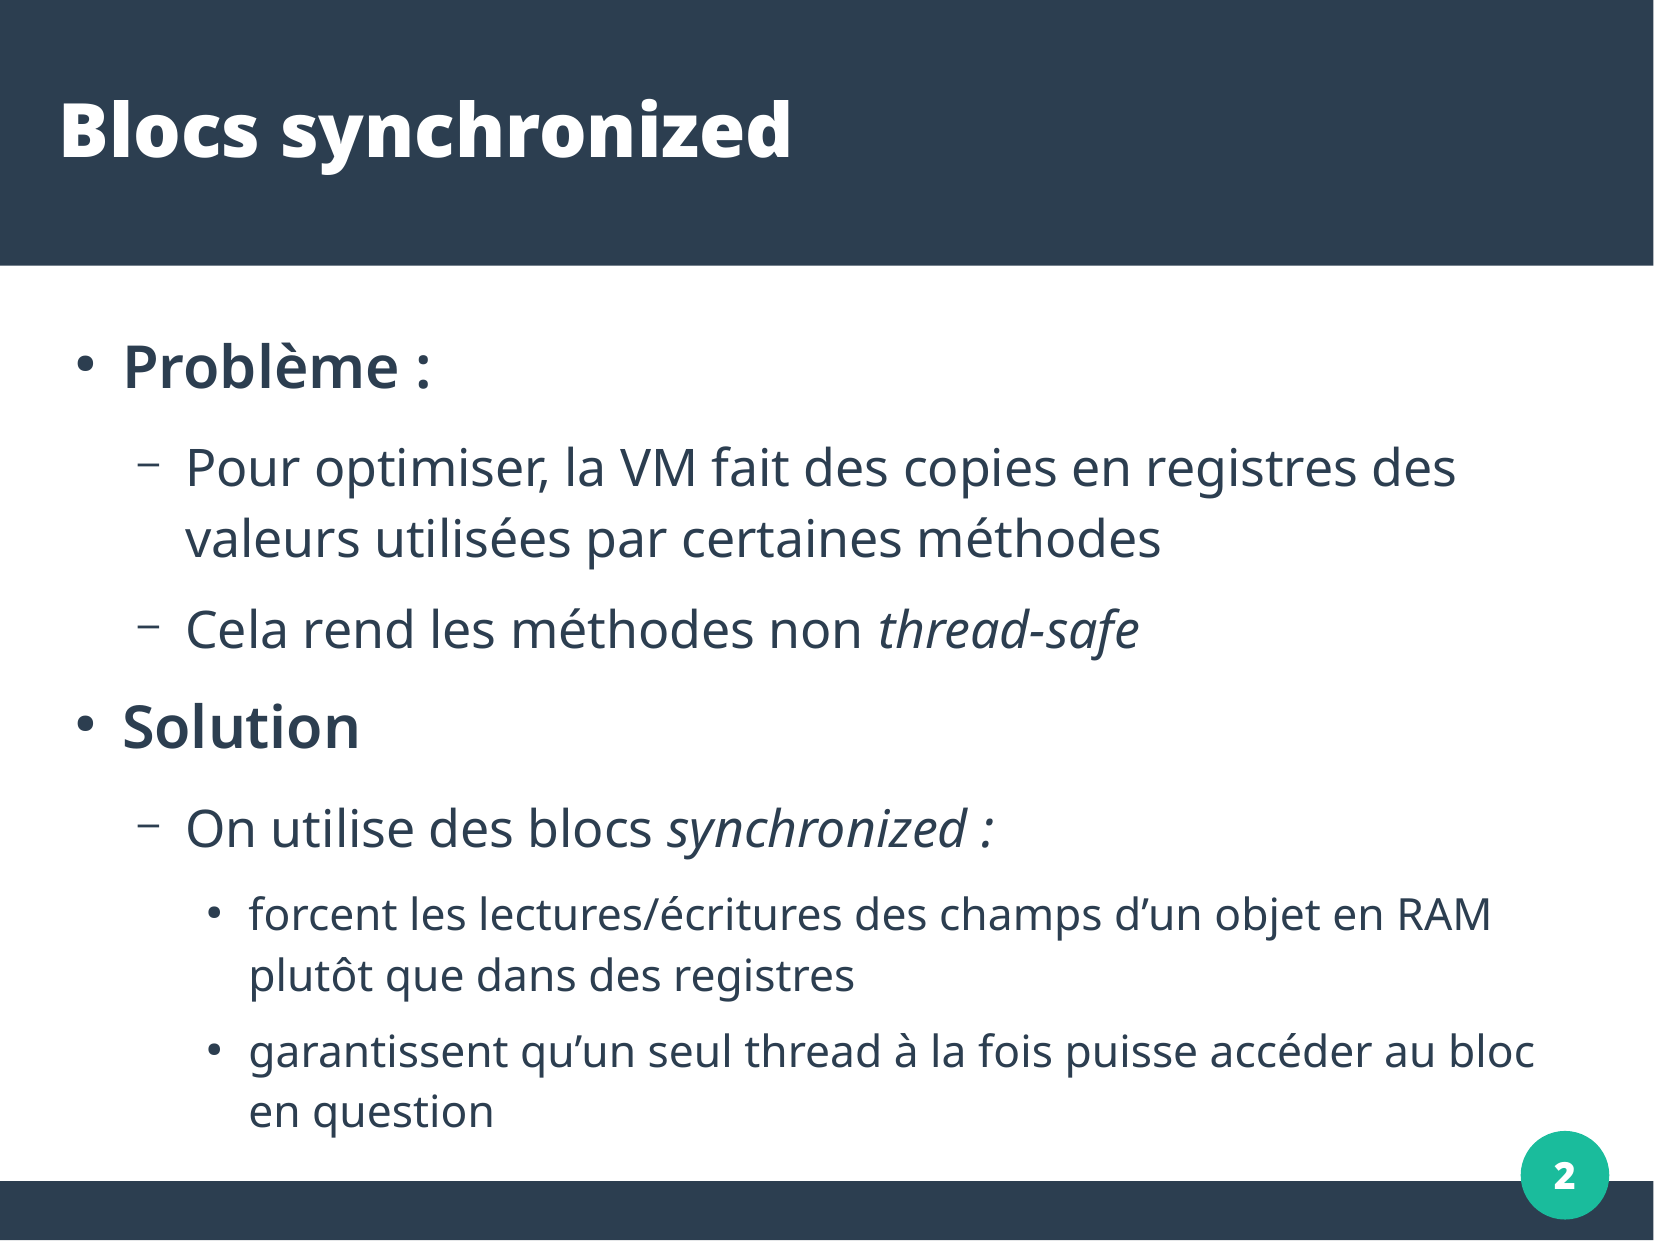

# Blocs synchronized
Problème :
Pour optimiser, la VM fait des copies en registres des valeurs utilisées par certaines méthodes
Cela rend les méthodes non thread-safe
Solution
On utilise des blocs synchronized :
forcent les lectures/écritures des champs d’un objet en RAM plutôt que dans des registres
garantissent qu’un seul thread à la fois puisse accéder au bloc en question
2